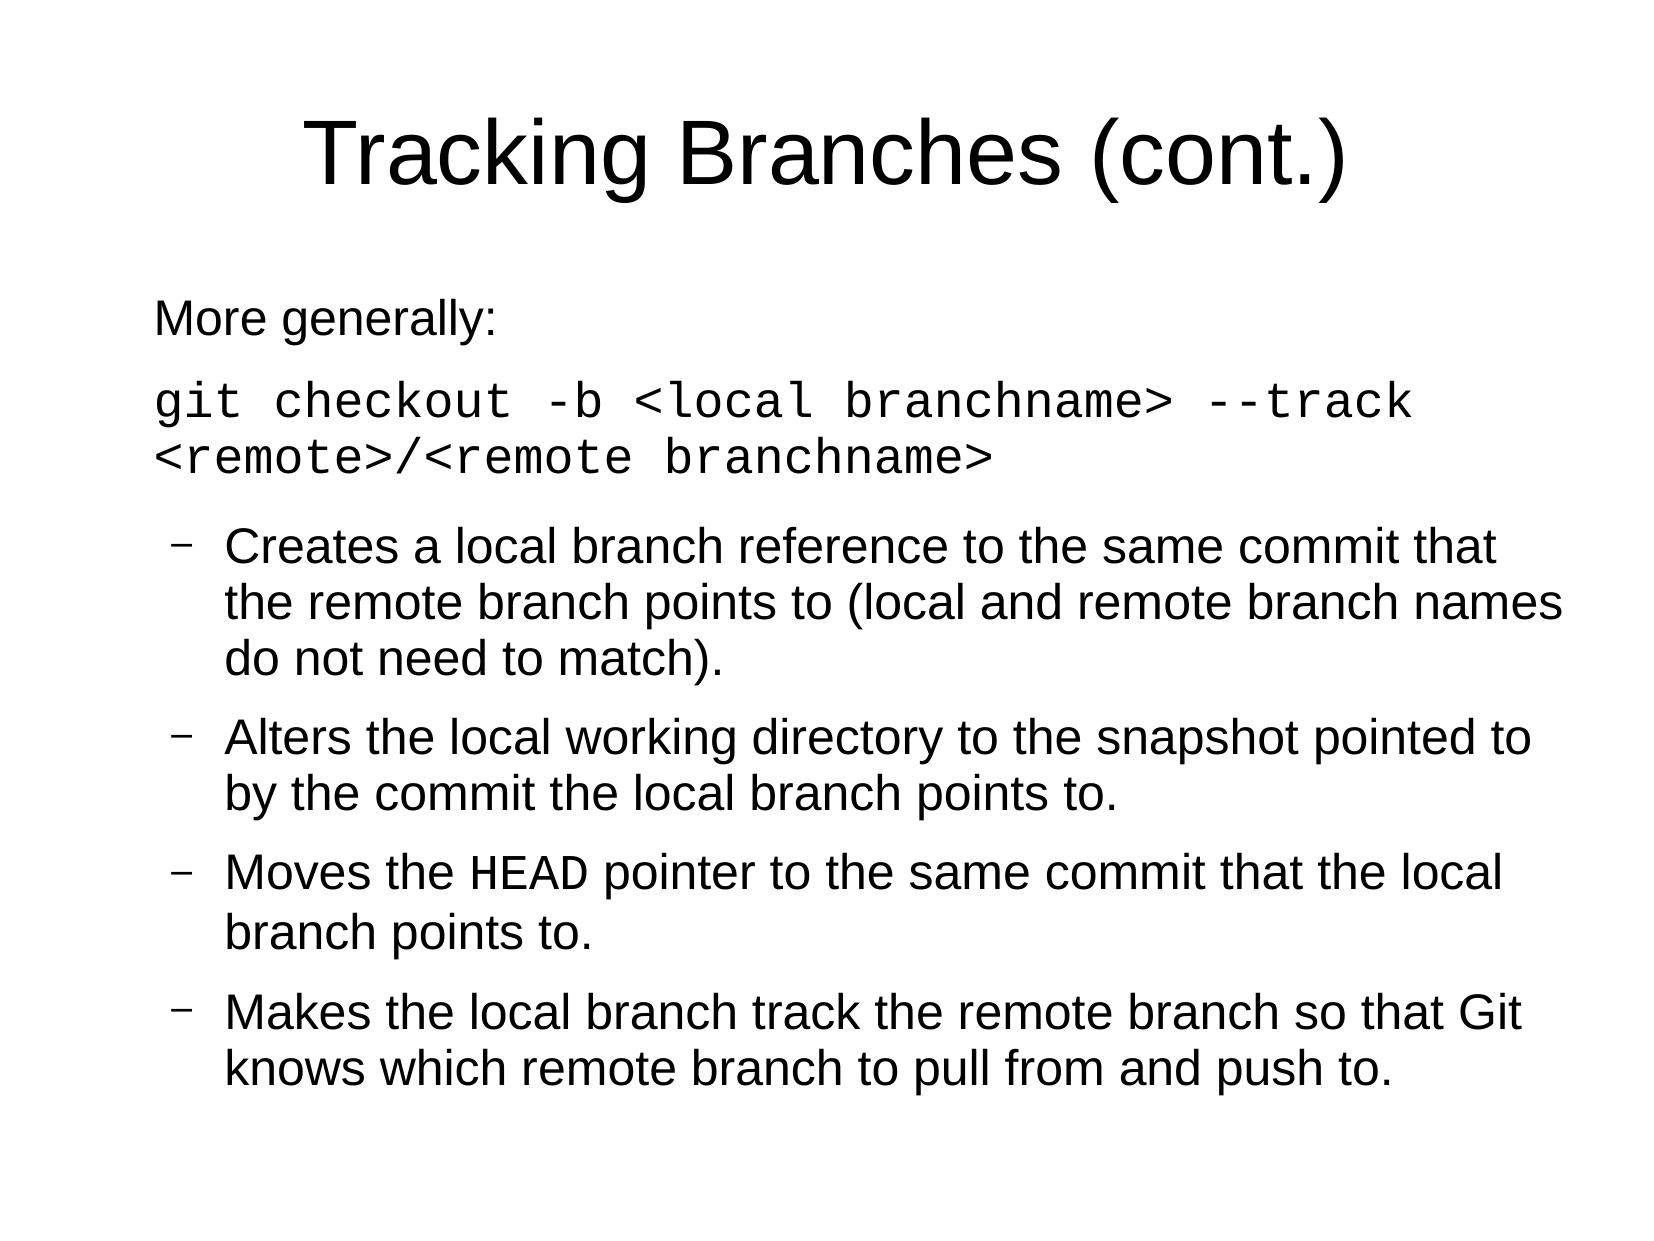

# Tracking Branches (cont.)
More generally:
git checkout -b <local branchname> --track <remote>/<remote branchname>
Creates a local branch reference to the same commit that the remote branch points to (local and remote branch names do not need to match).
Alters the local working directory to the snapshot pointed to by the commit the local branch points to.
Moves the HEAD pointer to the same commit that the local branch points to.
Makes the local branch track the remote branch so that Git knows which remote branch to pull from and push to.